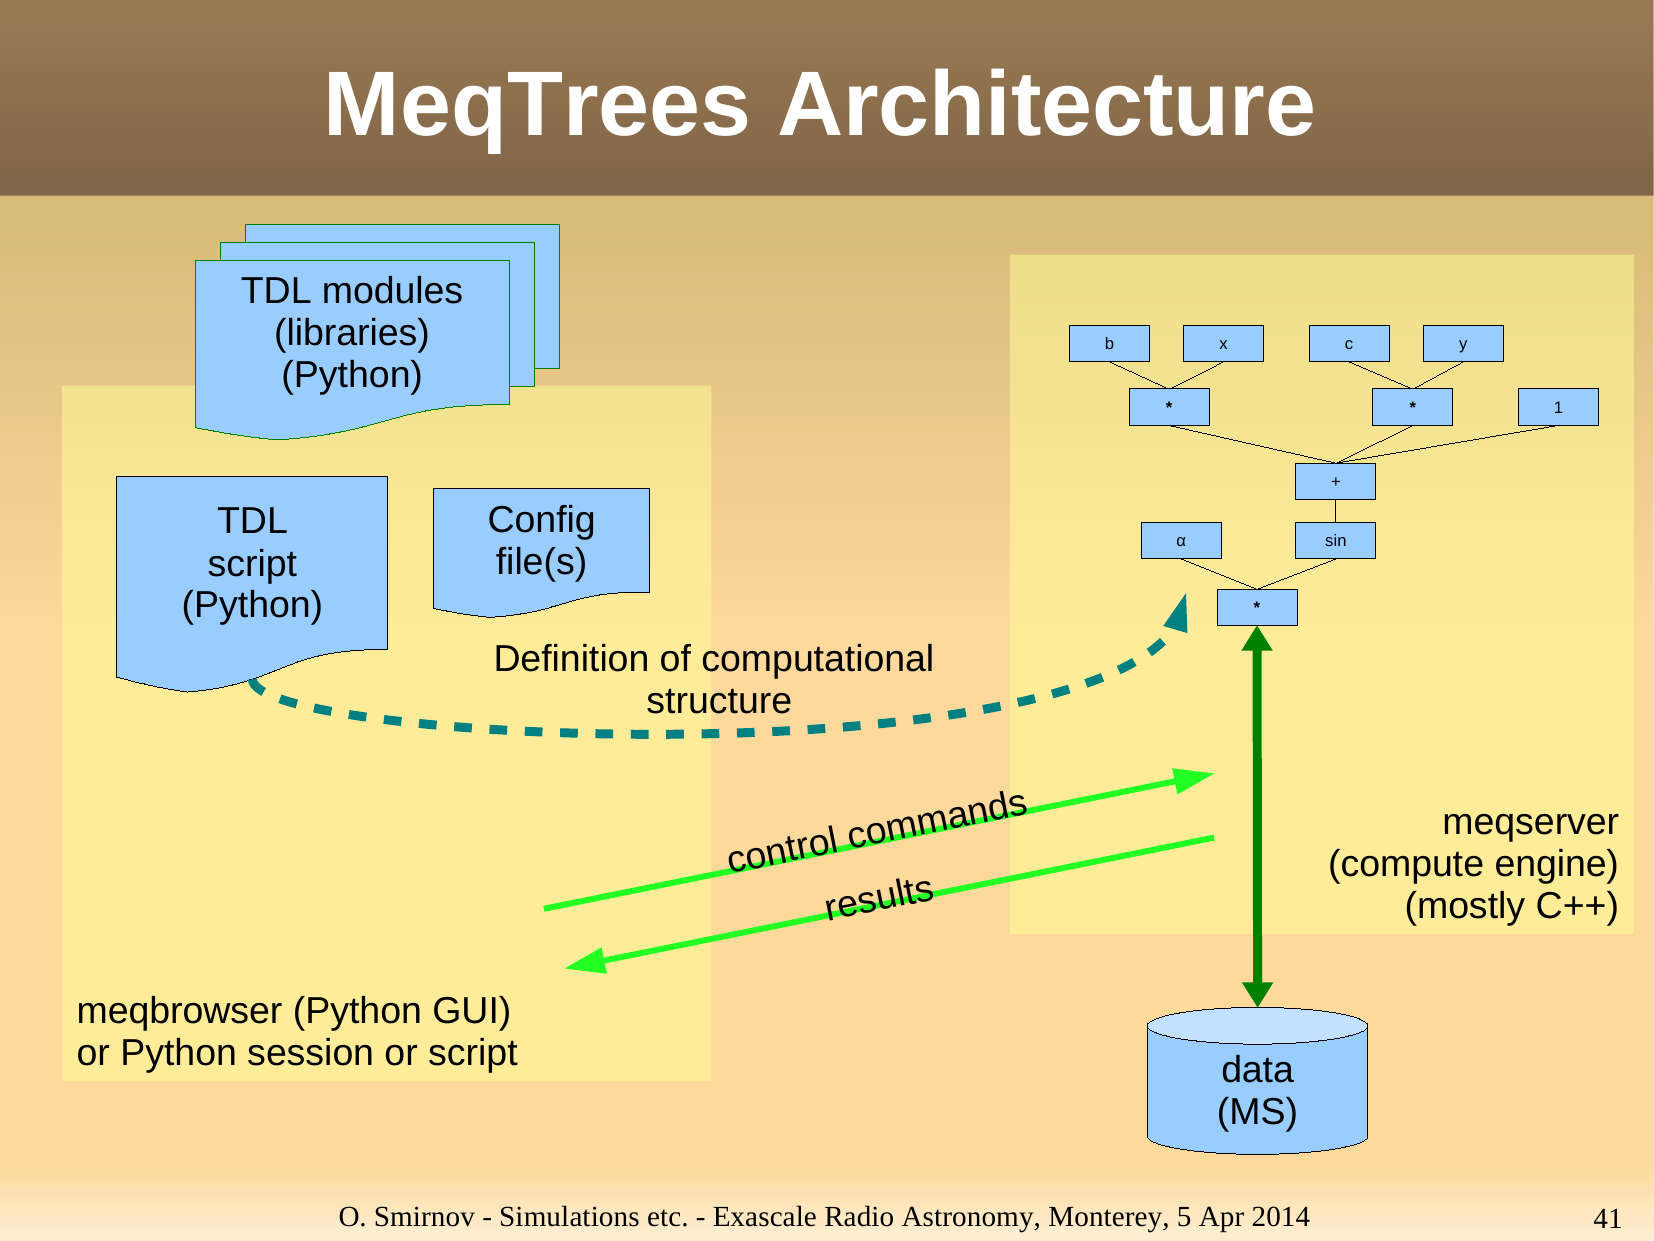

# MeqTrees Architecture
TDL modules
(libraries)
(Python)
meqserver
(compute engine)
(mostly C++)
b
x
b
b
x
x
c
y
meqbrowser (Python GUI)
or Python session or script
*
*
1
+
TDL
script
(Python)
Config
file(s)
α
sin
*
control commands
results
data
(MS)
O. Smirnov - Simulations etc. - Exascale Radio Astronomy, Monterey, 5 Apr 2014
41